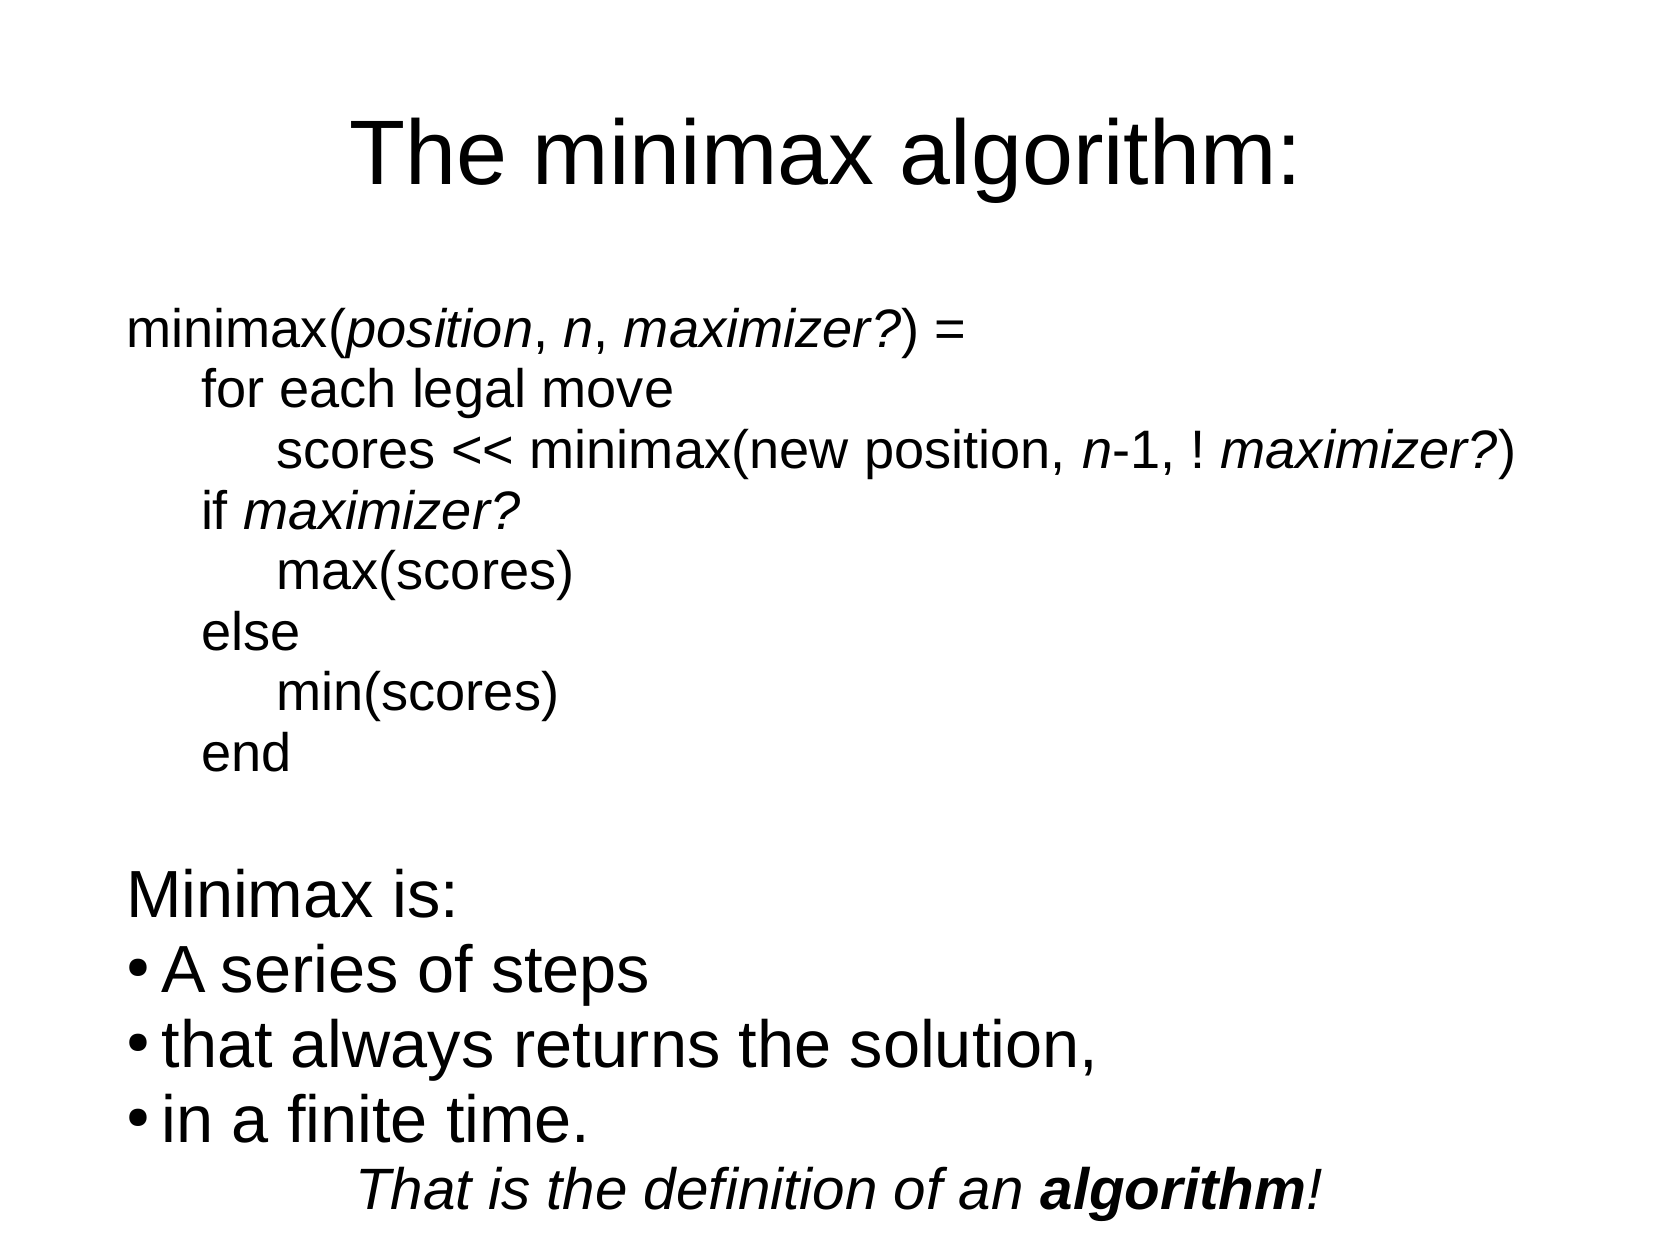

# The minimax algorithm:
minimax(position, n, maximizer?) =
	for each legal move
		scores << minimax(new position, n-1, ! maximizer?)
	if maximizer?
		max(scores)
	else
		min(scores)
	end
Minimax is:
A series of steps
that always returns the solution,
in a finite time.
That is the definition of an algorithm!